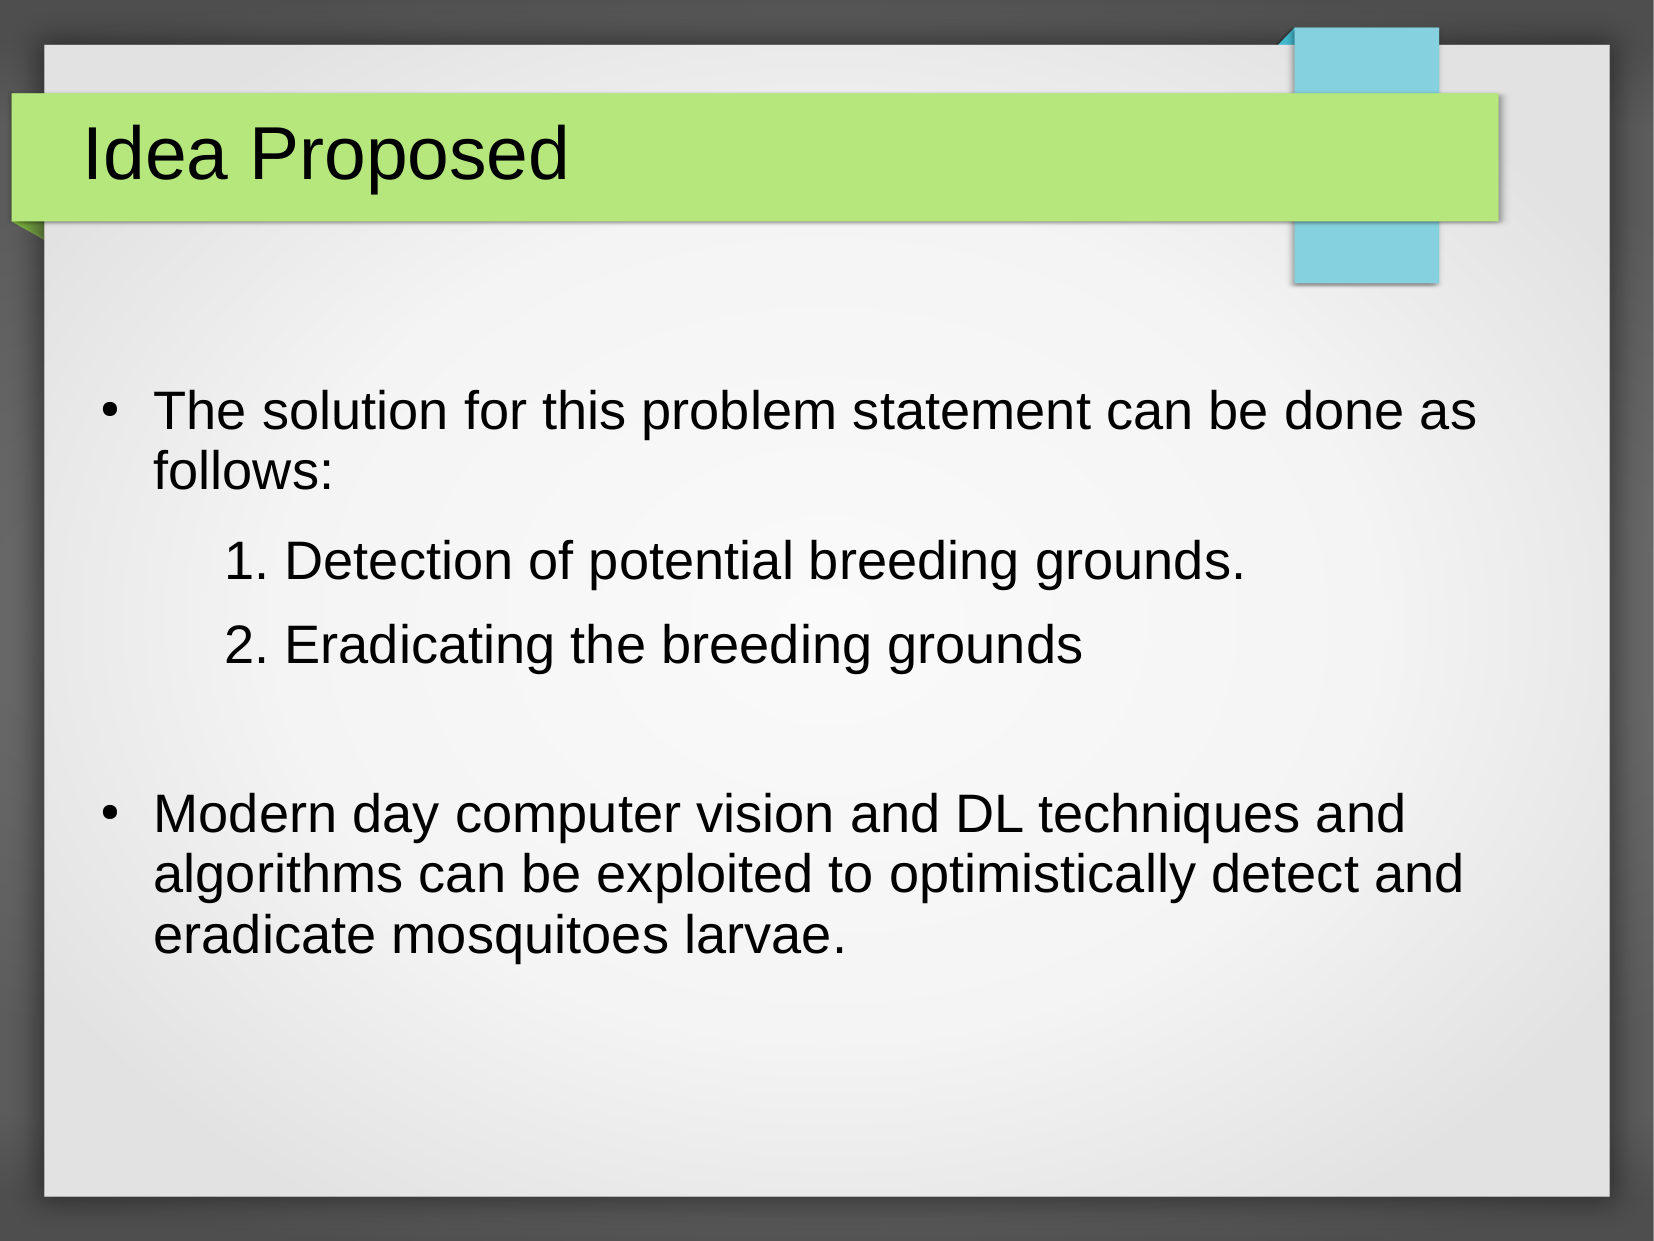

# Idea Proposed
The solution for this problem statement can be done as follows:
1. Detection of potential breeding grounds.
2. Eradicating the breeding grounds
Modern day computer vision and DL techniques and algorithms can be exploited to optimistically detect and eradicate mosquitoes larvae.